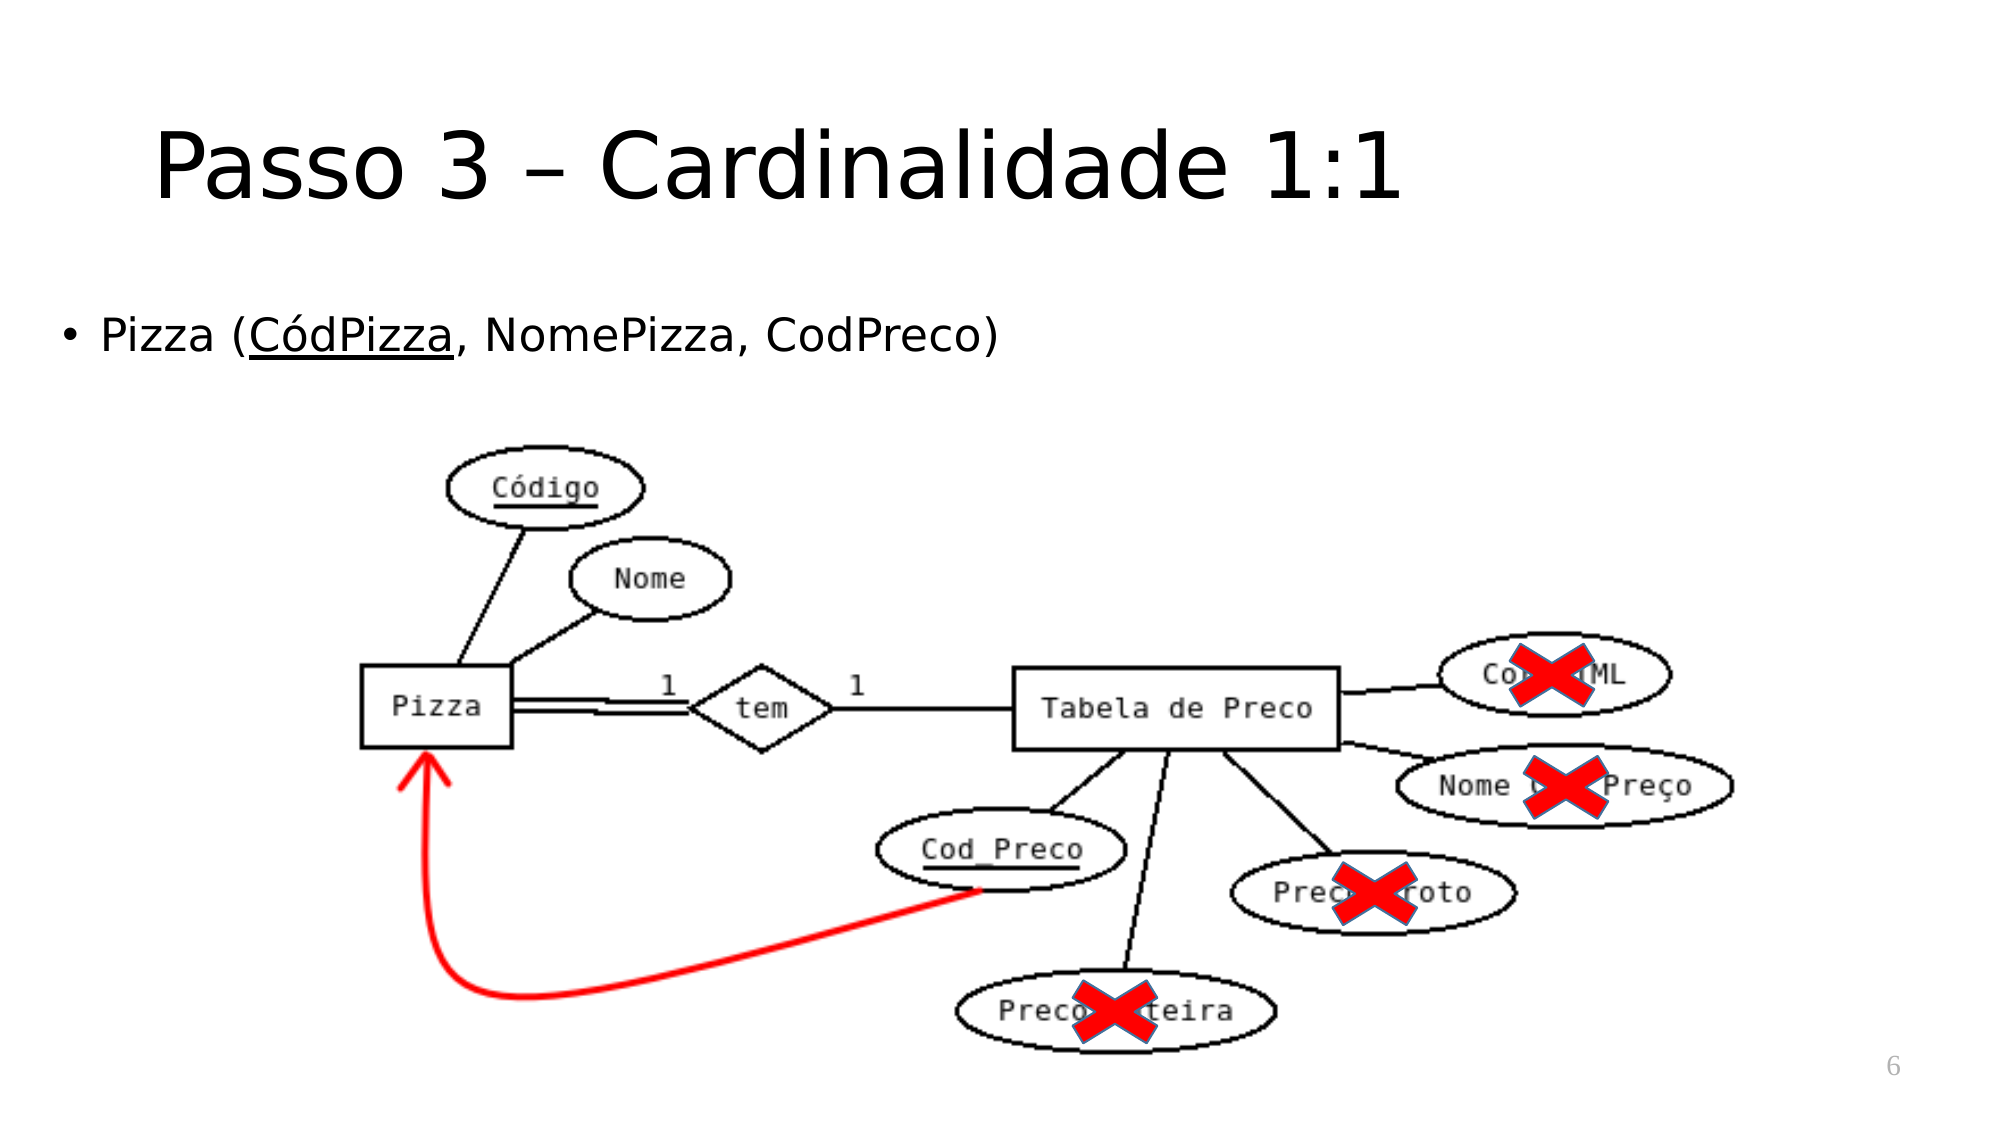

# Passo 3 – Cardinalidade 1:1
Pizza (CódPizza, NomePizza, CodPreco)
6